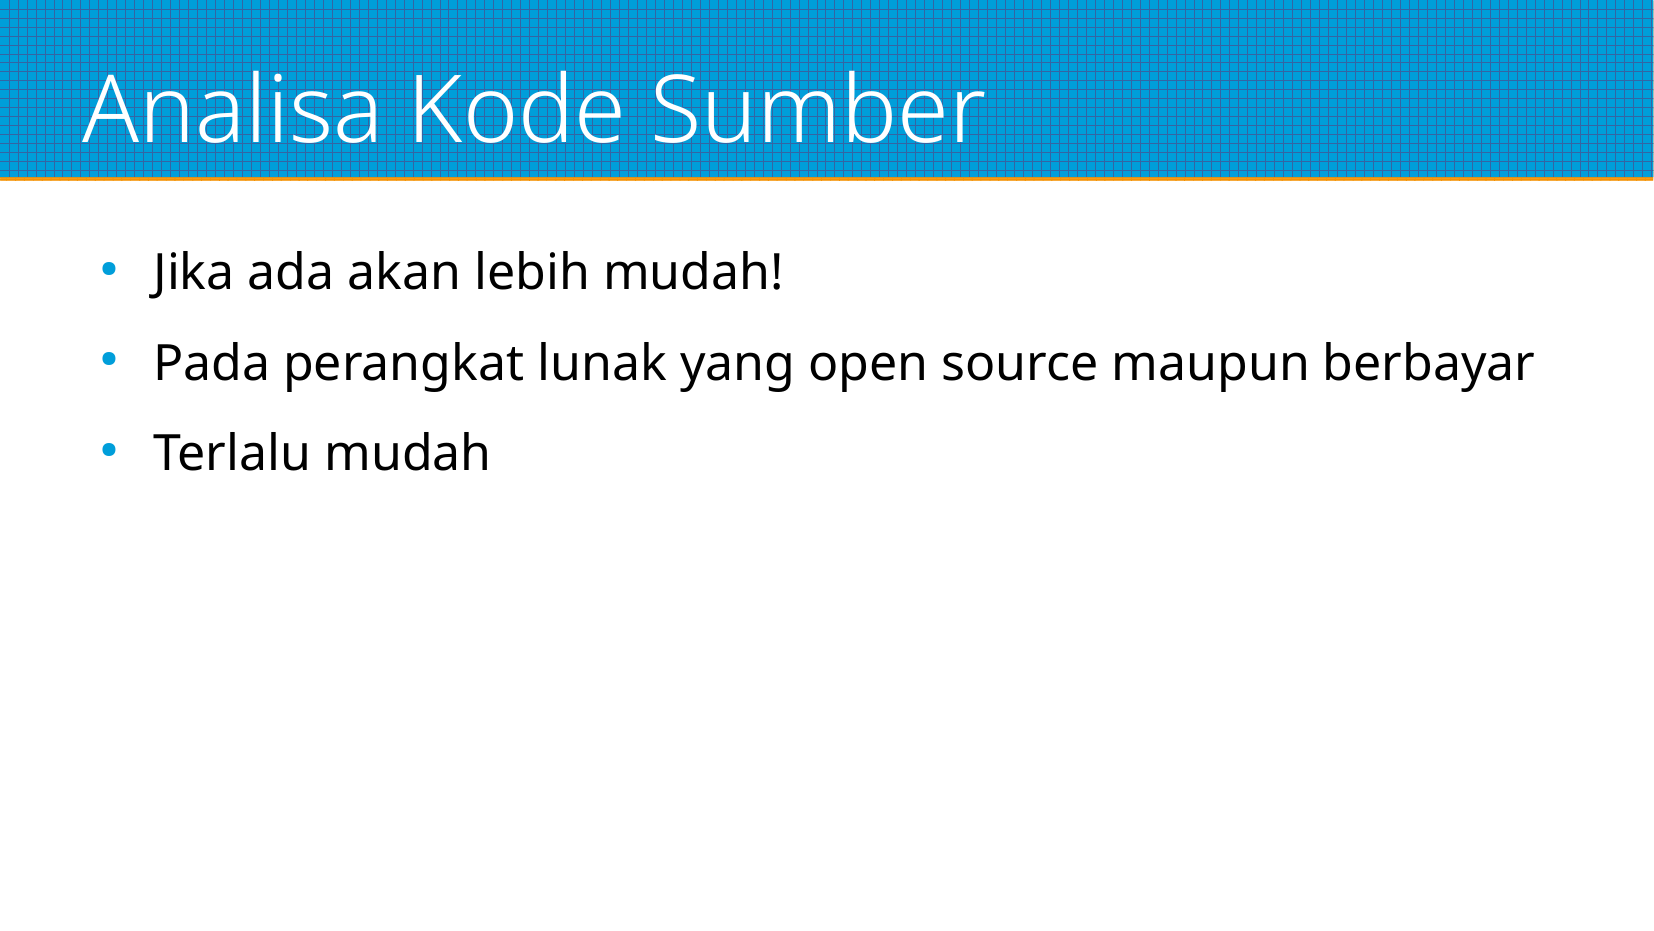

# Analisa Kode Sumber
Jika ada akan lebih mudah!
Pada perangkat lunak yang open source maupun berbayar
Terlalu mudah